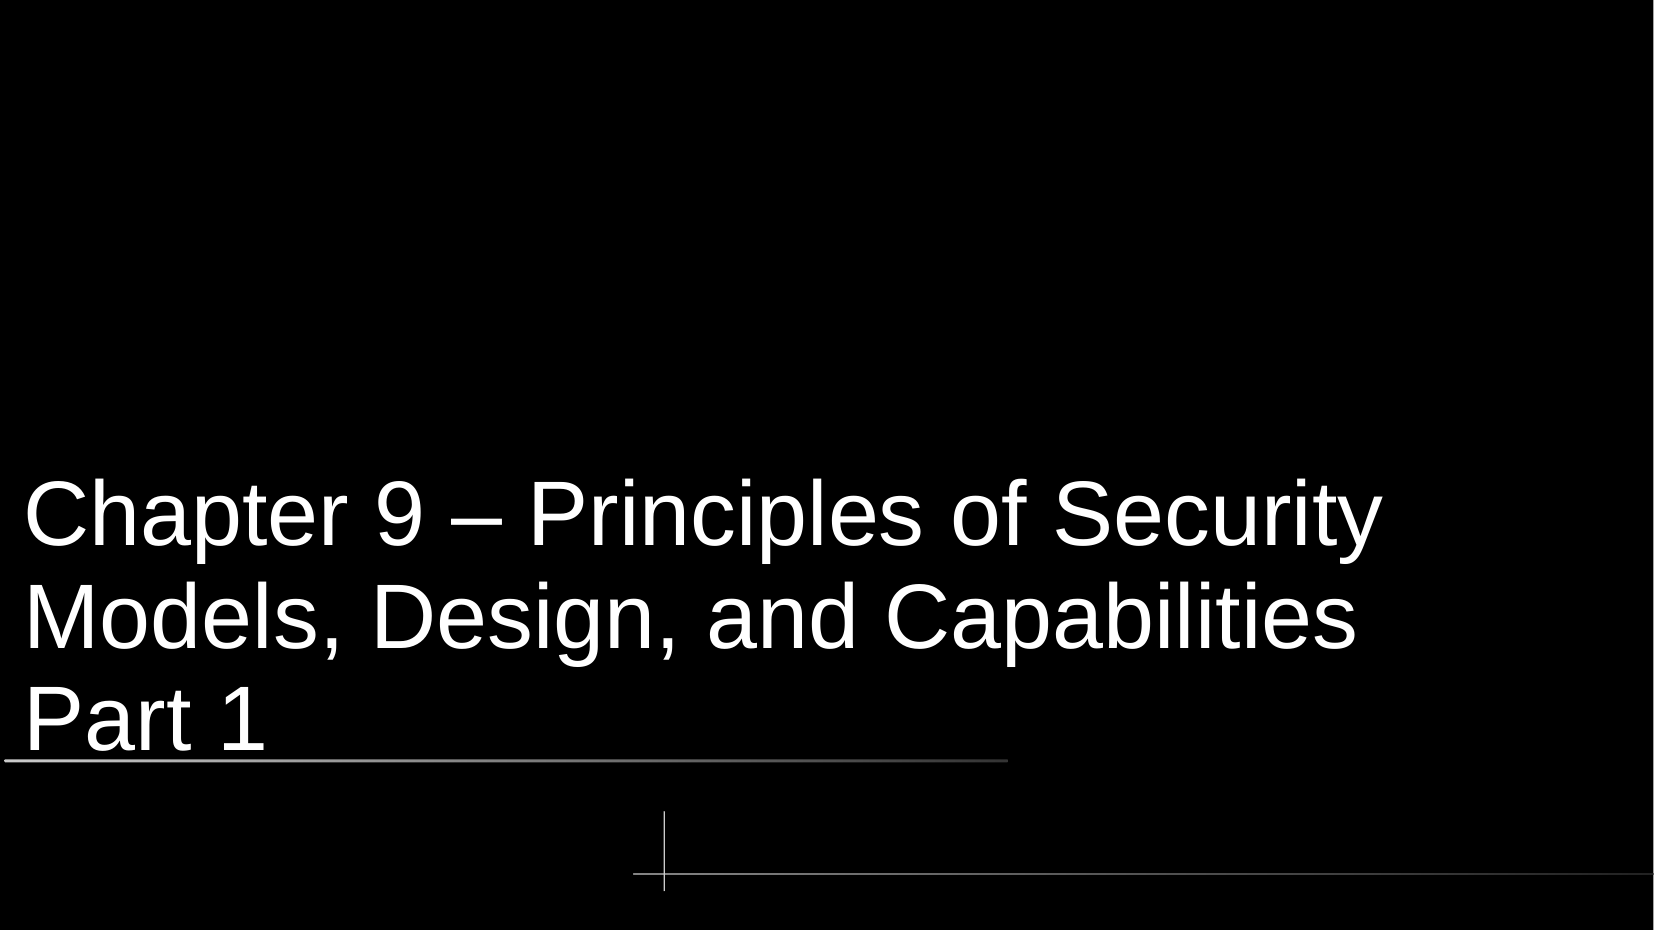

# Chapter 9 – Principles of Security Models, Design, and Capabilities Part 1